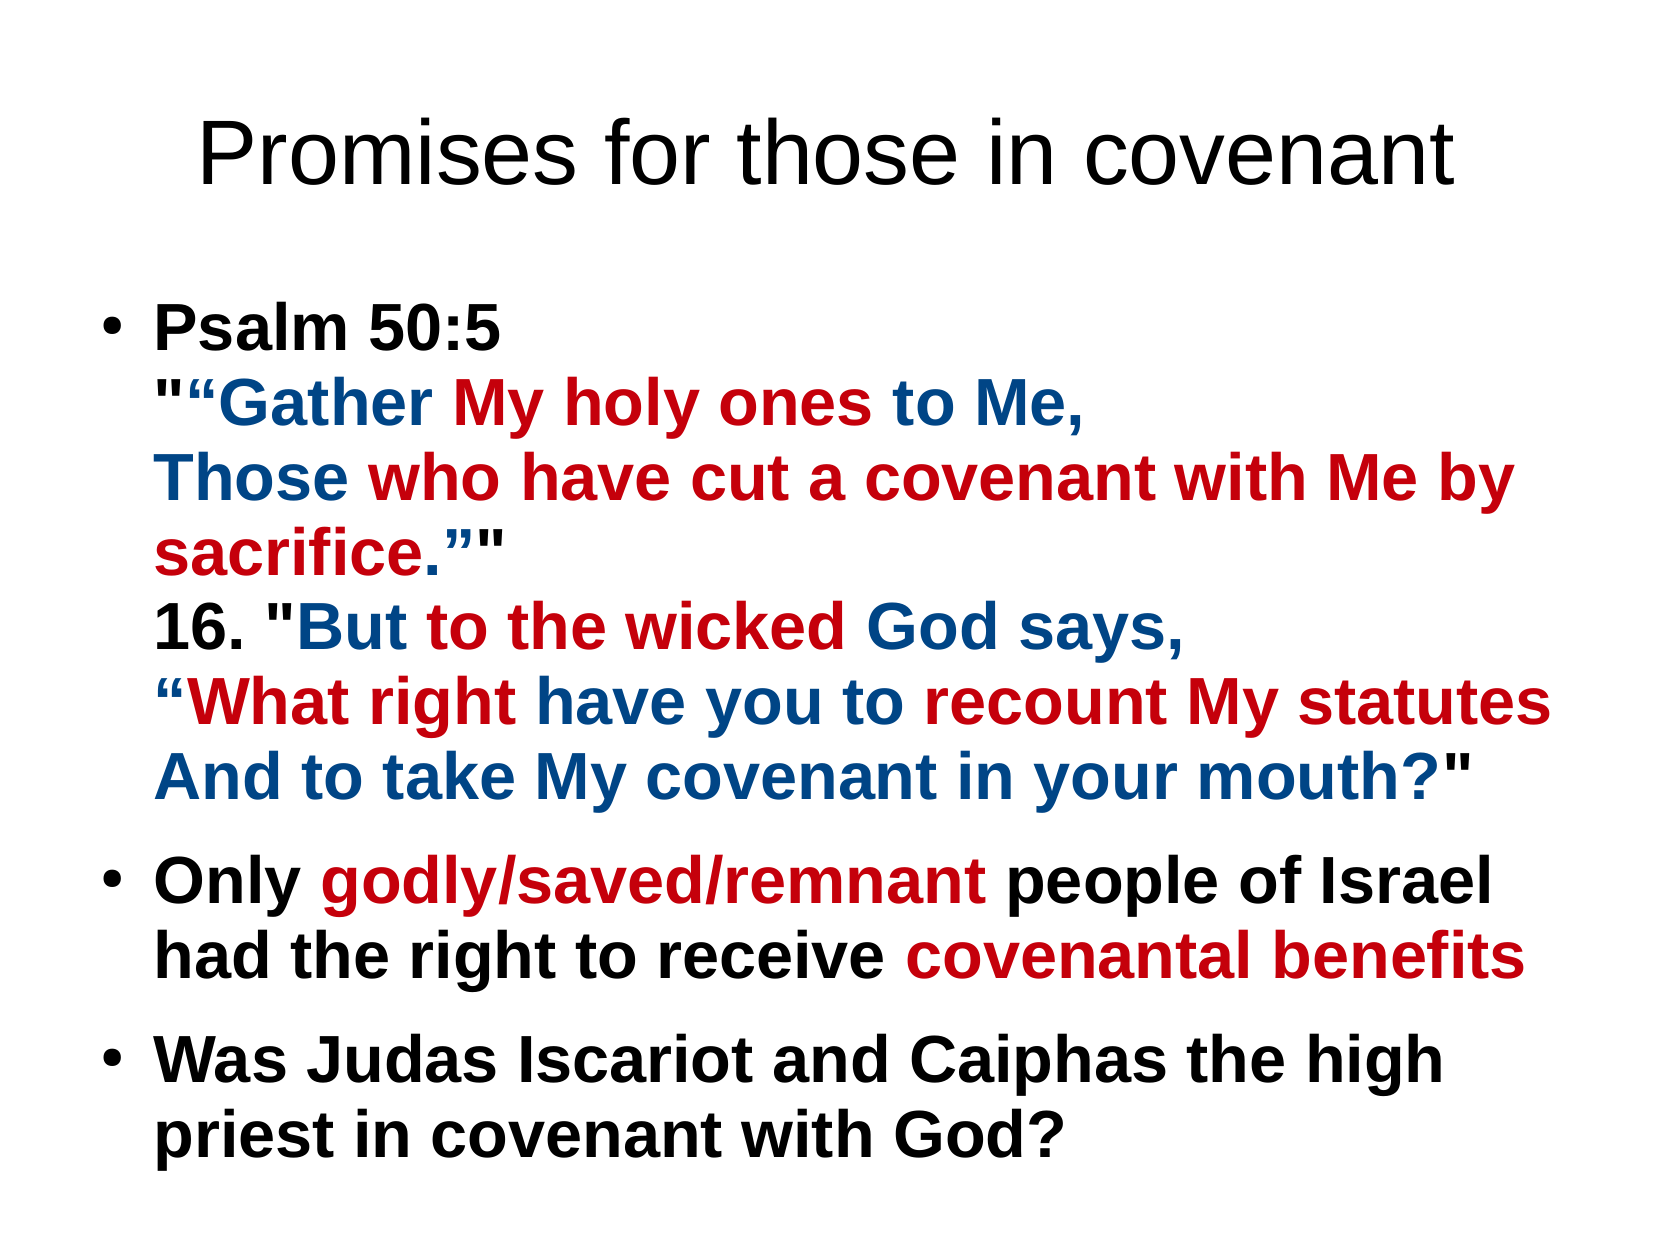

# Promises for those in covenant
Psalm 50:5
"“Gather My holy ones to Me,
Those who have cut a covenant with Me by sacrifice.”"
16. "But to the wicked God says,
“What right have you to recount My statutes
And to take My covenant in your mouth?"
Only godly/saved/remnant people of Israel had the right to receive covenantal benefits
Was Judas Iscariot and Caiphas the high priest in covenant with God?